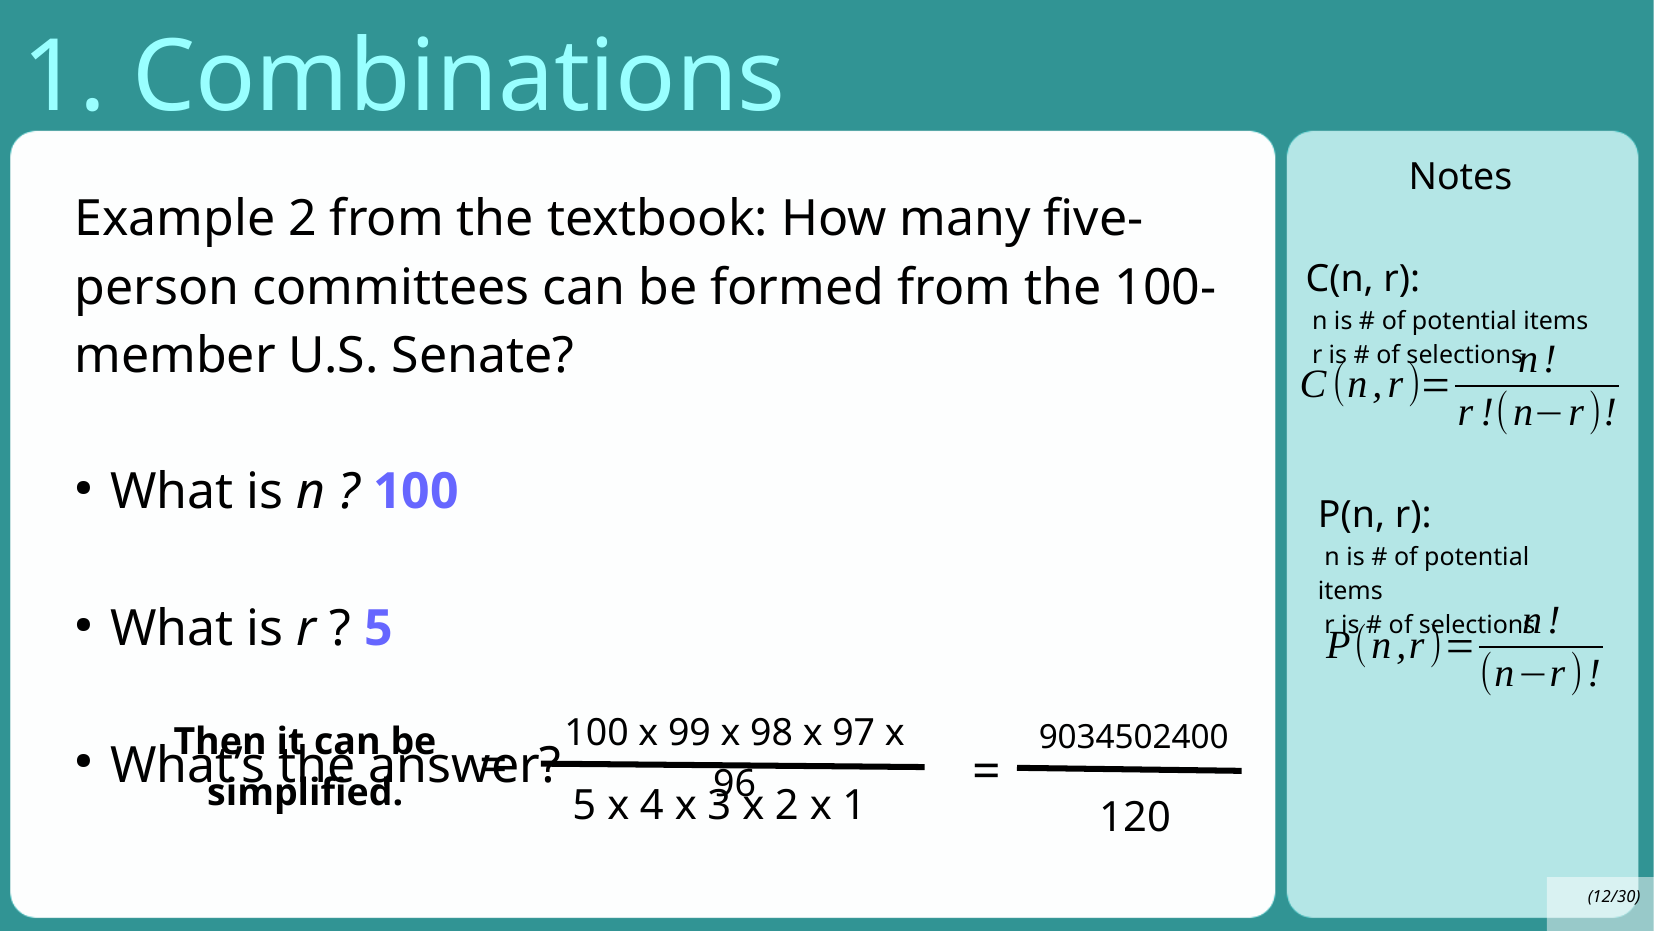

# 1. Combinations
Notes
C(n, r):
 n is # of potential items
 r is # of selections
Example 2 from the textbook: How many five-person committees can be formed from the 100-member U.S. Senate?
What is n ? 100
What is r ? 5
What’s the answer?
P(n, r):
 n is # of potential items
 r is # of selections
100 x 99 x 98 x 97 x 96
9034502400
Then it can be simplified.
=
=
5 x 4 x 3 x 2 x 1
120